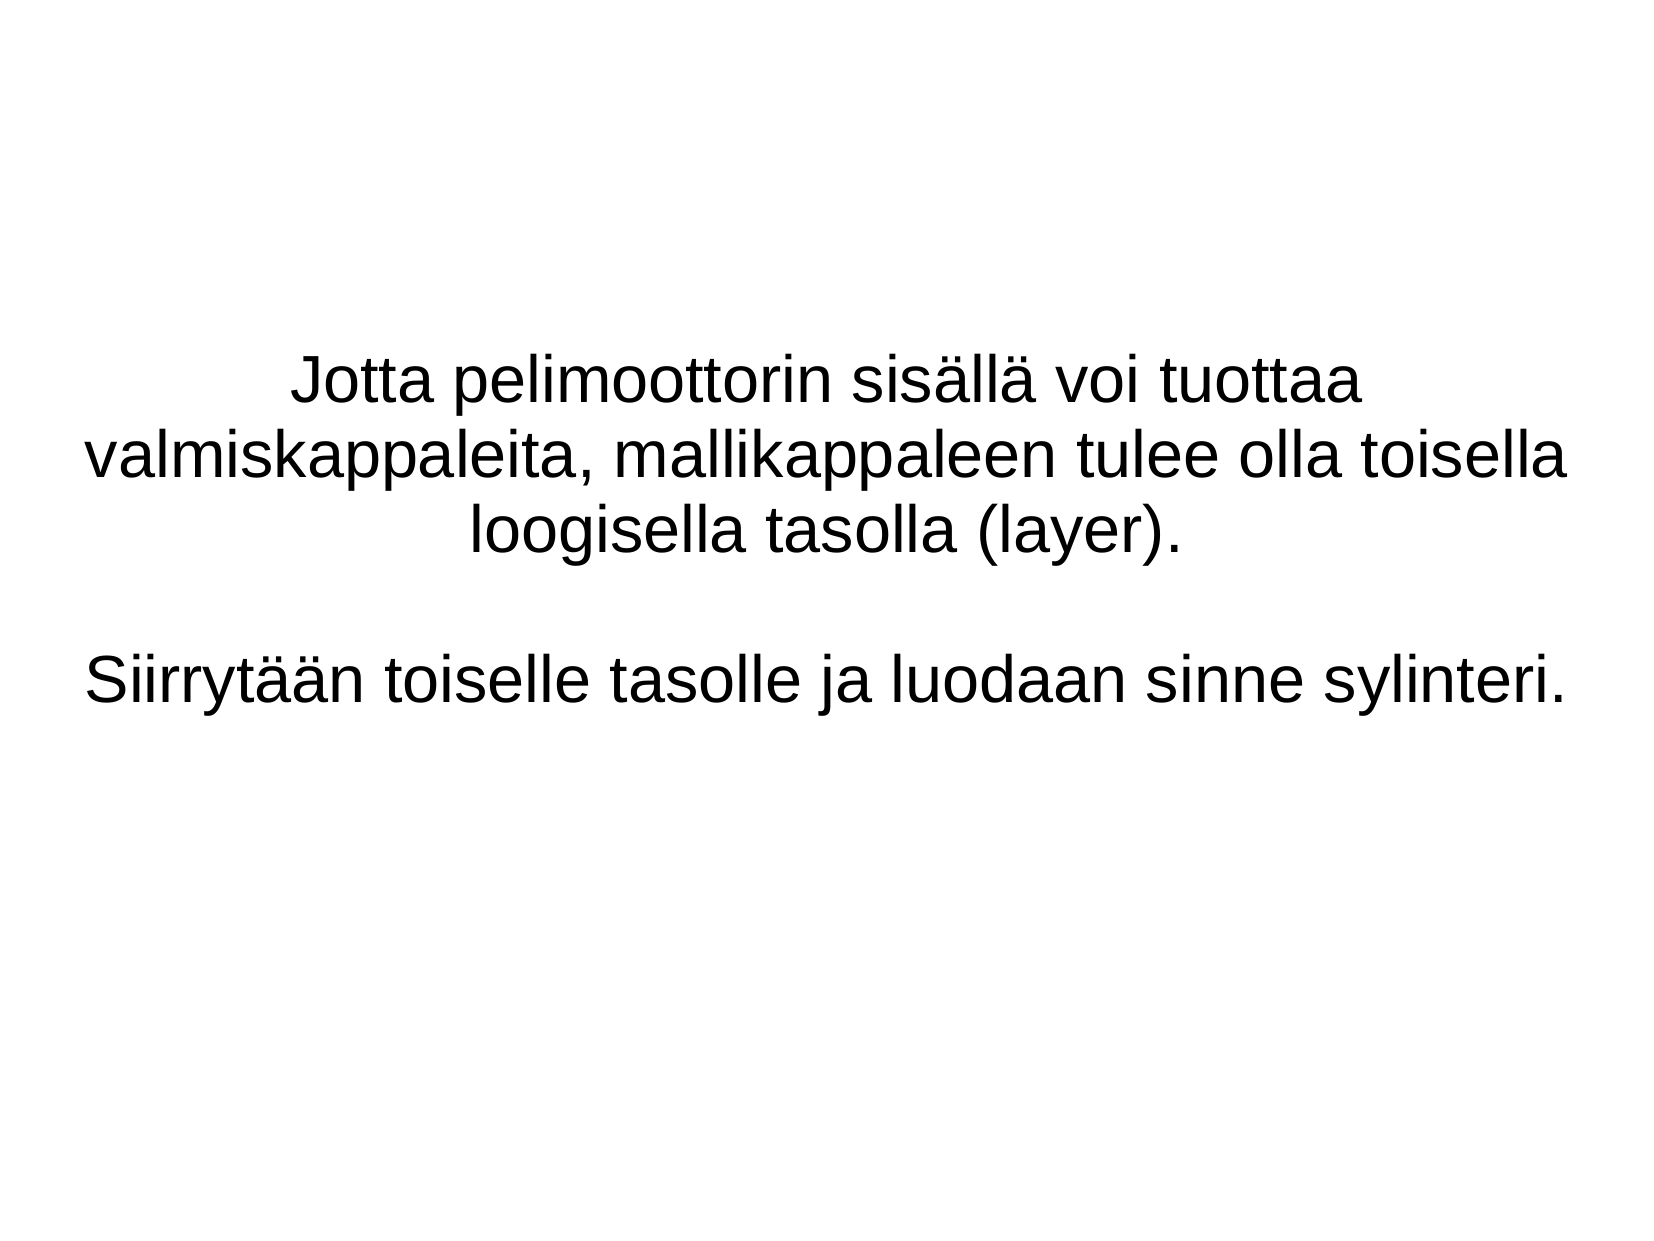

# Jotta pelimoottorin sisällä voi tuottaa valmiskappaleita, mallikappaleen tulee olla toisella loogisella tasolla (layer).
Siirrytään toiselle tasolle ja luodaan sinne sylinteri.